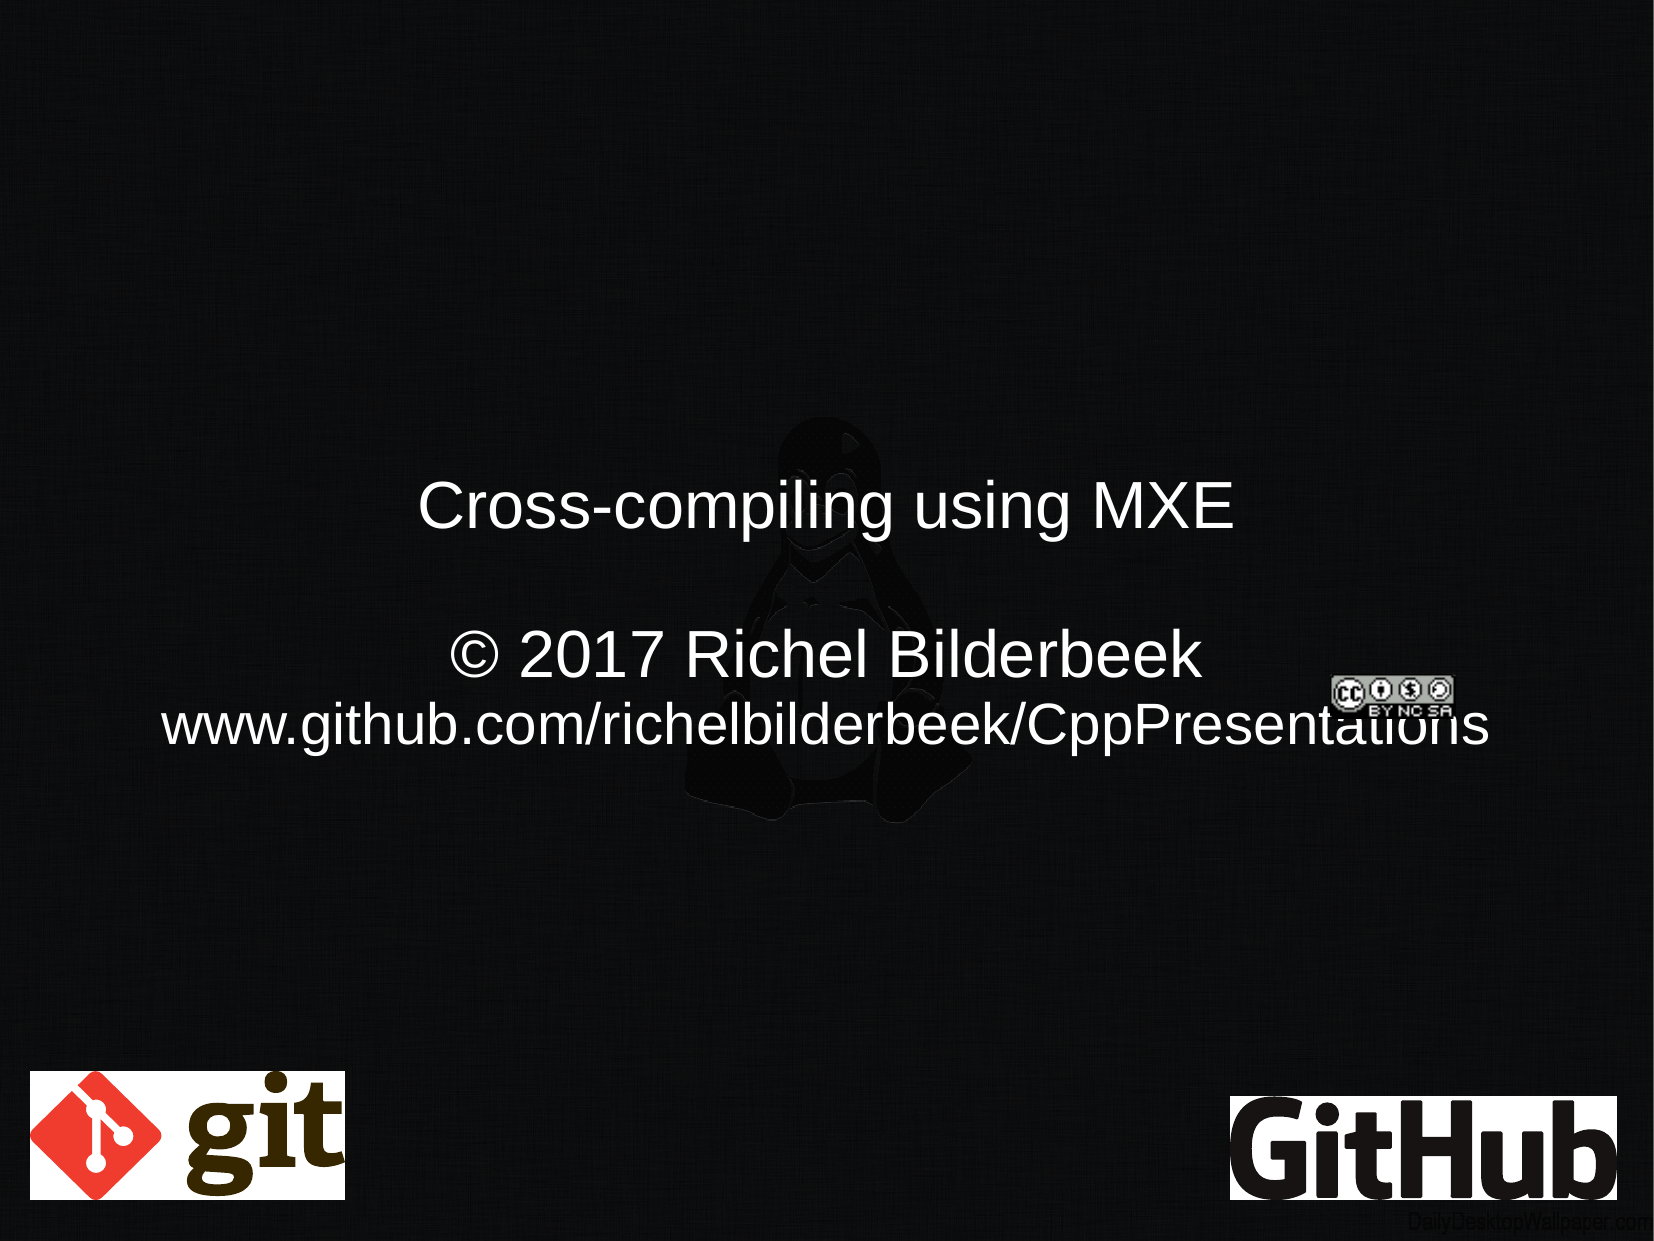

# Cross-compiling using MXE
© 2017 Richel Bilderbeek
www.github.com/richelbilderbeek/CppPresentations